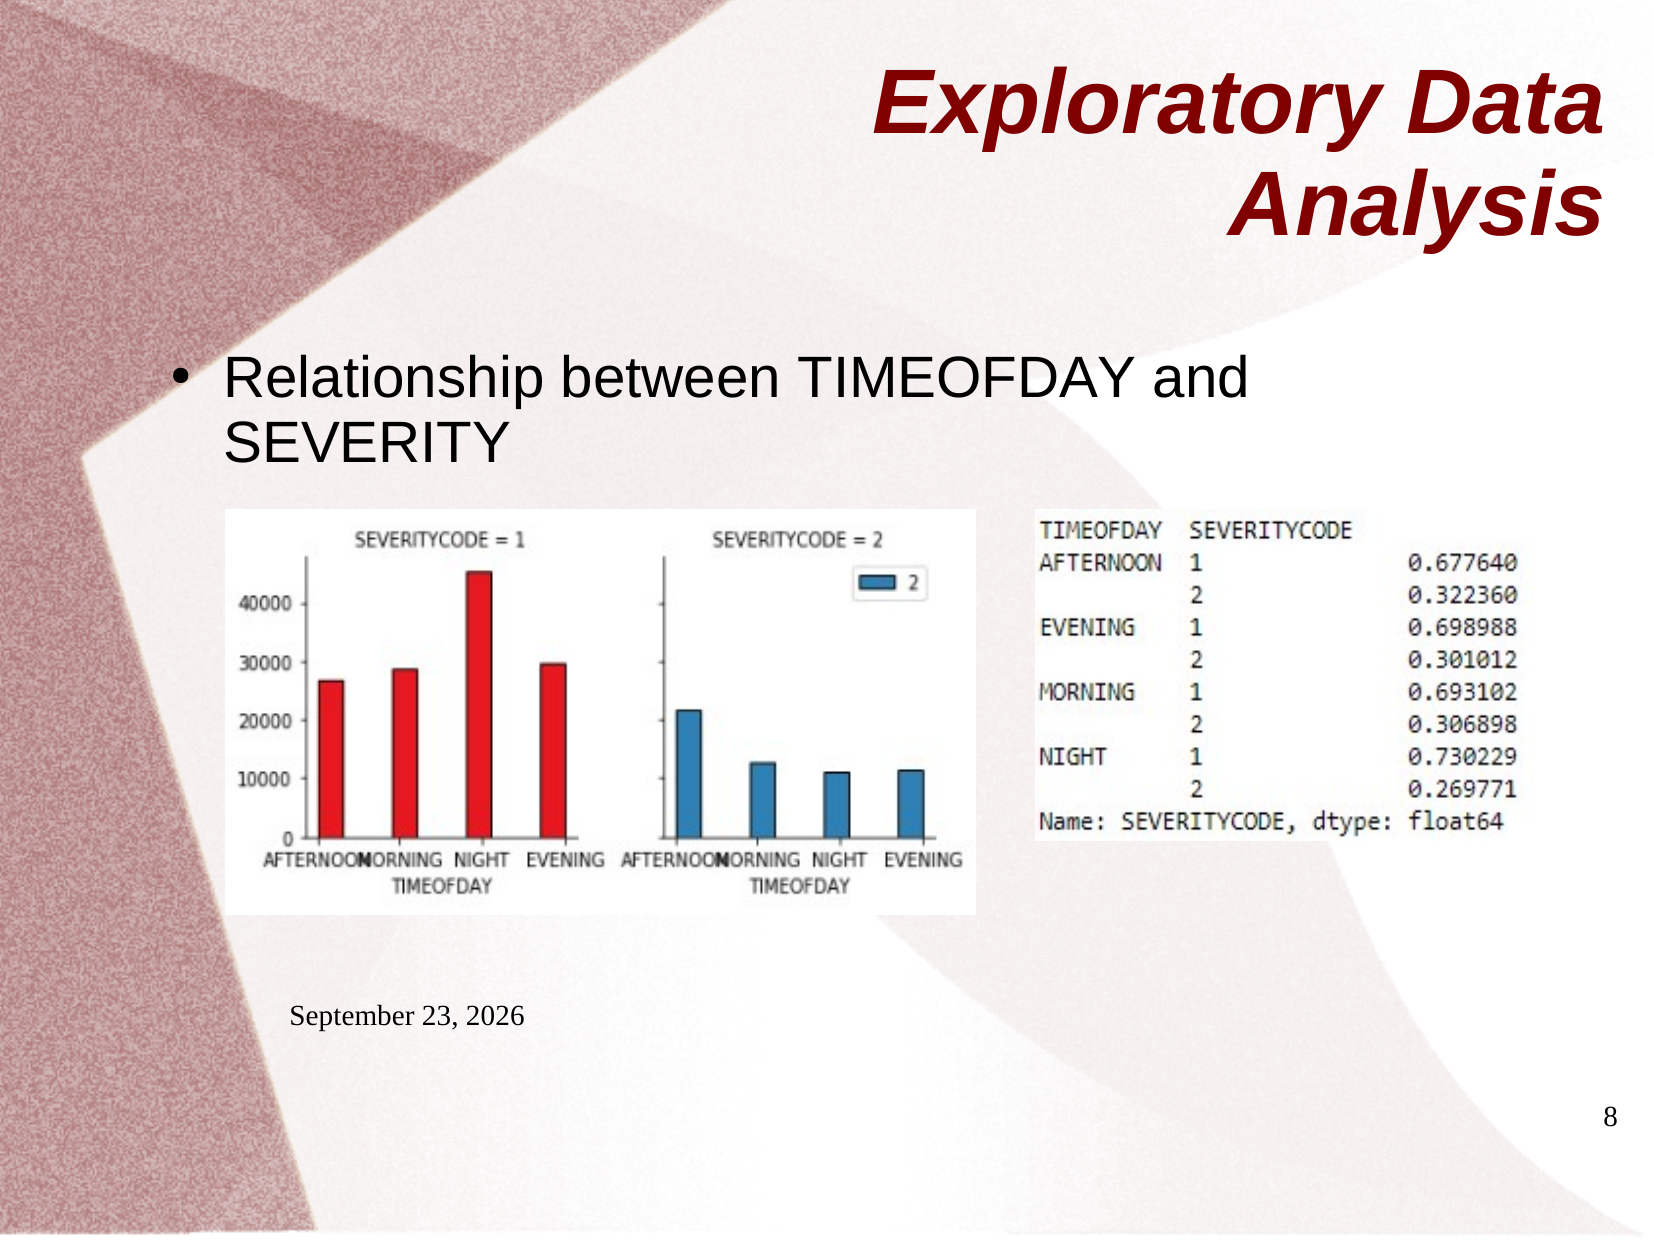

# Exploratory Data Analysis
Relationship between TIMEOFDAY and SEVERITY
8